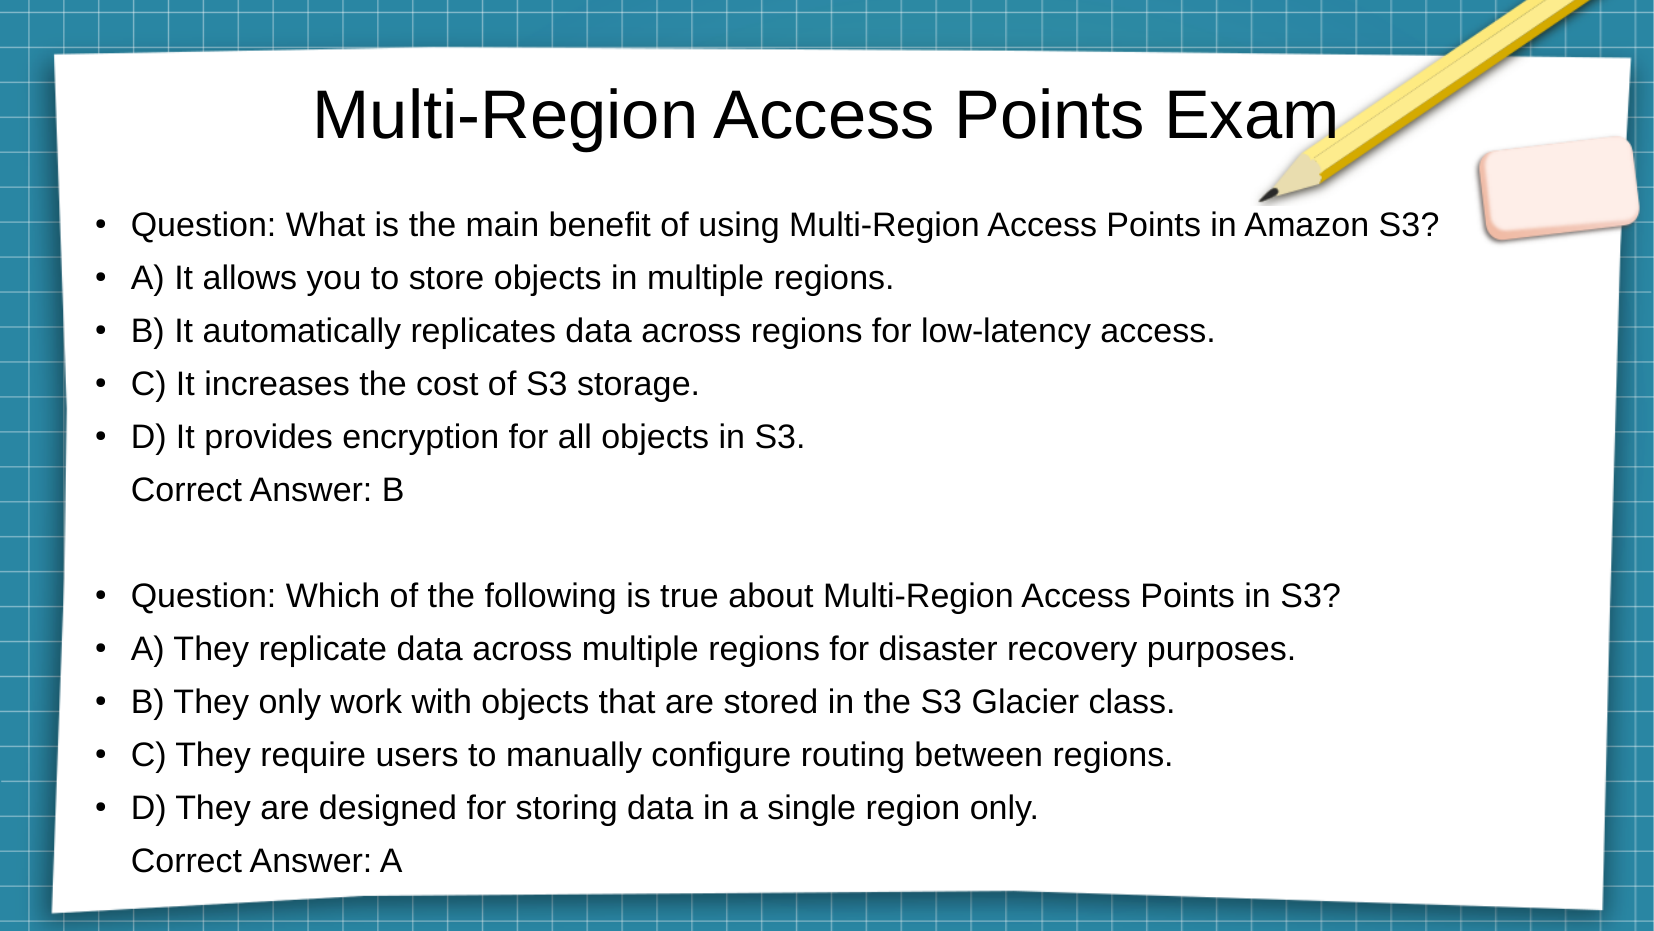

# Multi-Region Access Points Exam
Question: What is the main benefit of using Multi-Region Access Points in Amazon S3?
A) It allows you to store objects in multiple regions.
B) It automatically replicates data across regions for low-latency access.
C) It increases the cost of S3 storage.
D) It provides encryption for all objects in S3.
Correct Answer: B
Question: Which of the following is true about Multi-Region Access Points in S3?
A) They replicate data across multiple regions for disaster recovery purposes.
B) They only work with objects that are stored in the S3 Glacier class.
C) They require users to manually configure routing between regions.
D) They are designed for storing data in a single region only.
Correct Answer: A